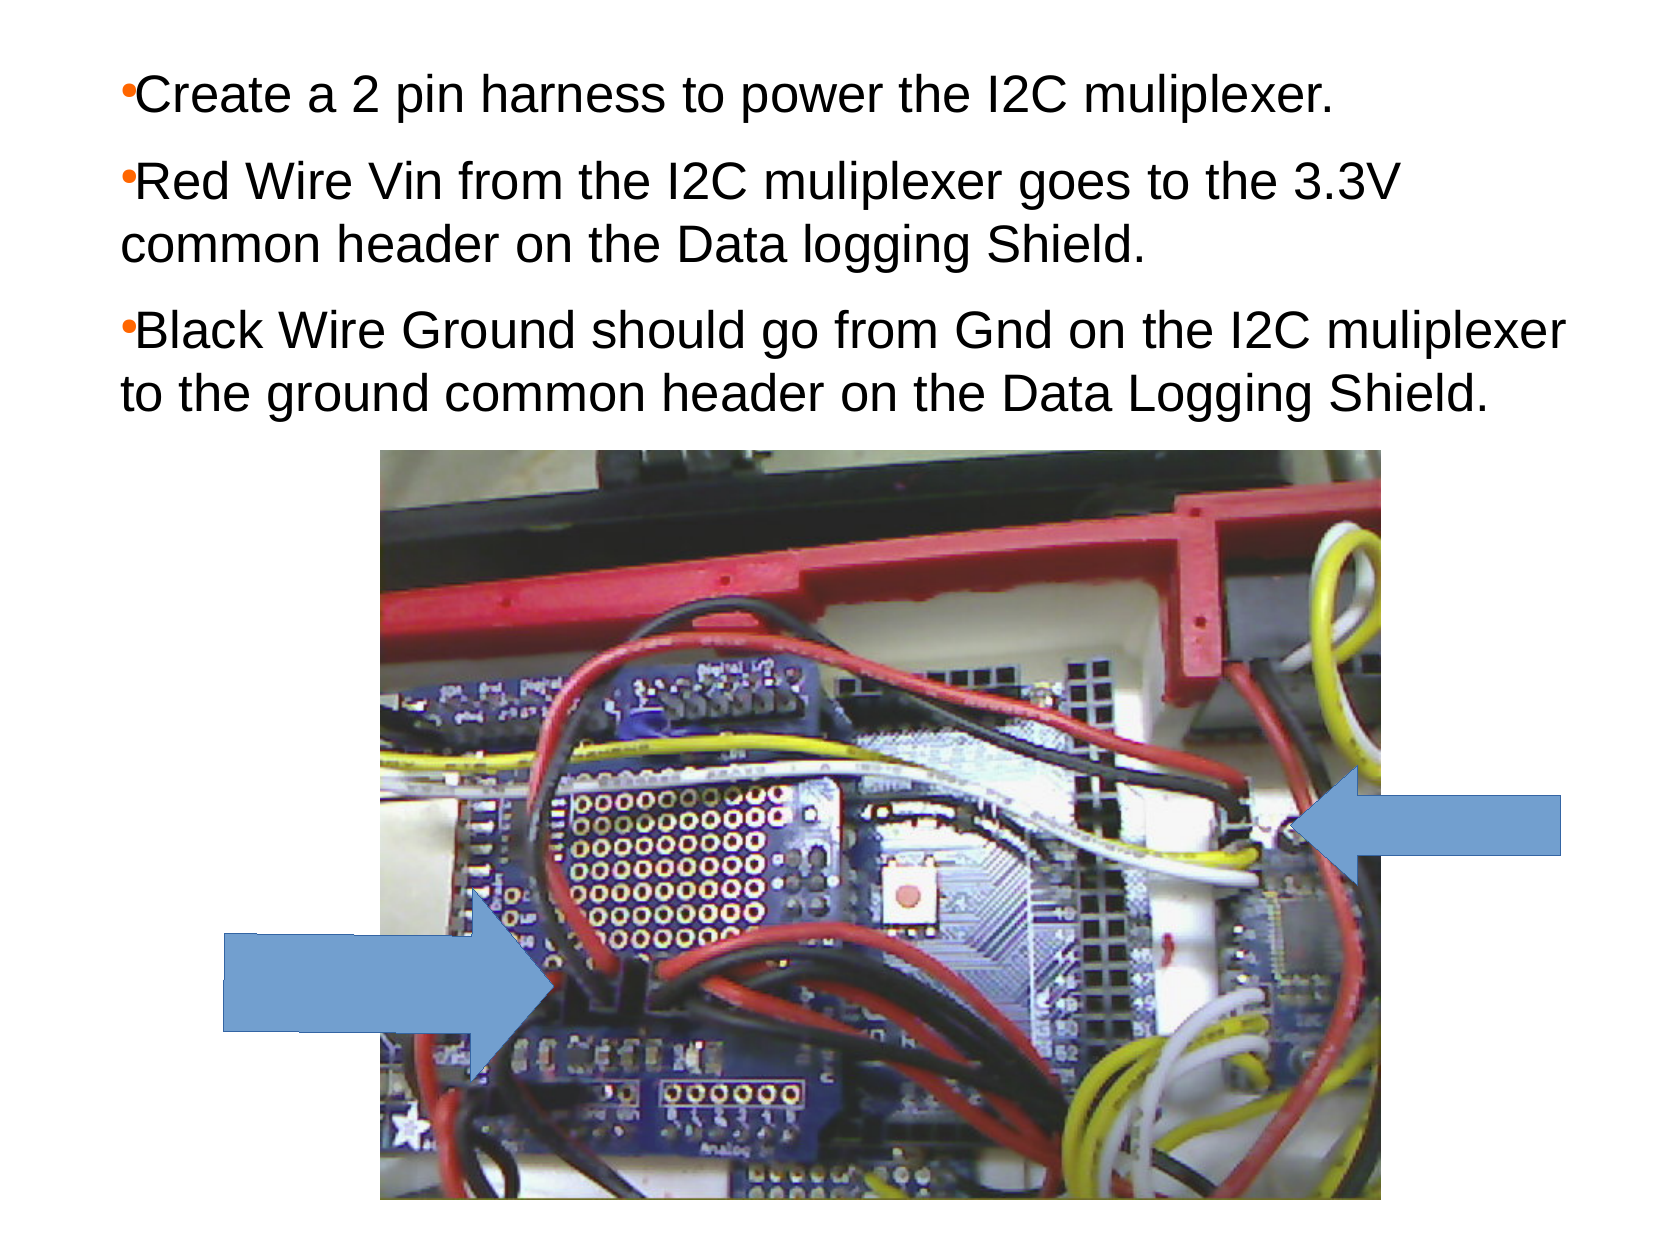

# Create a 2 pin harness to power the I2C muliplexer.
Red Wire Vin from the I2C muliplexer goes to the 3.3V common header on the Data logging Shield.
Black Wire Ground should go from Gnd on the I2C muliplexer to the ground common header on the Data Logging Shield.